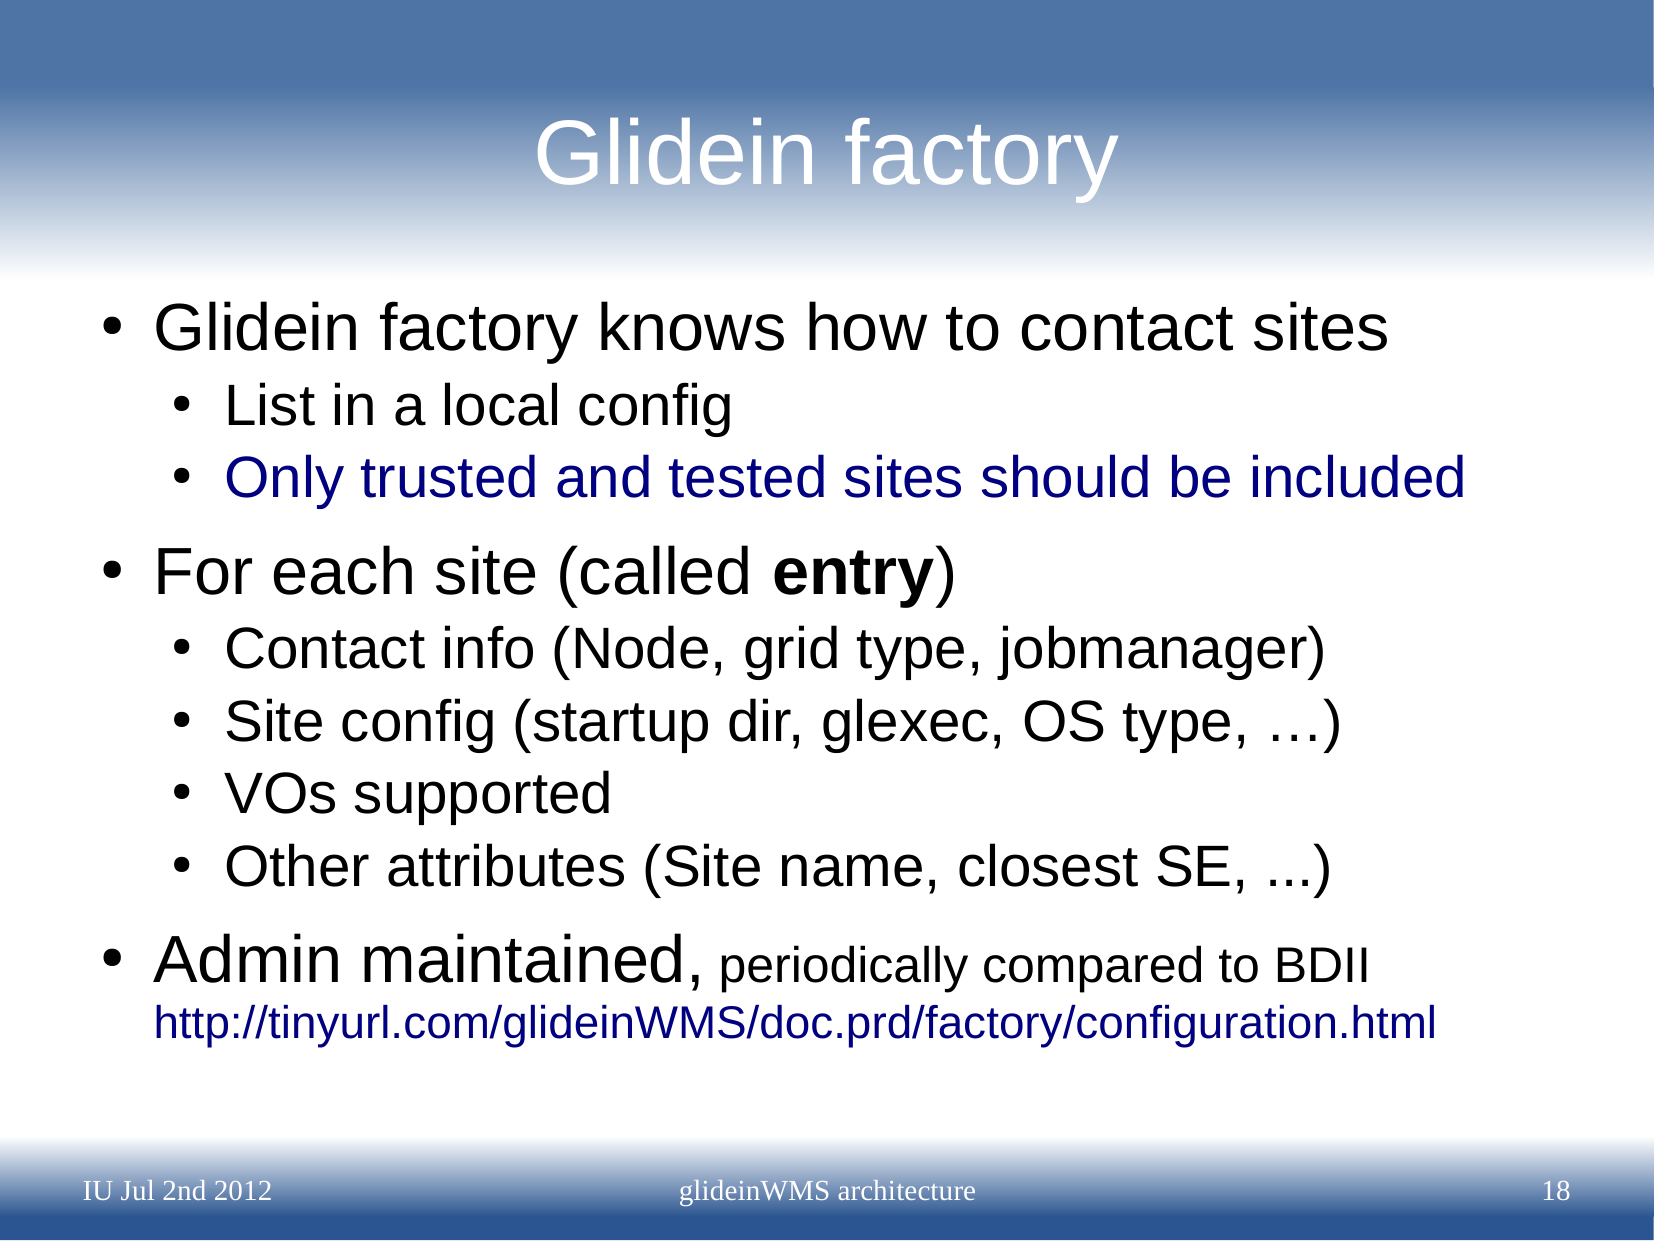

# Glidein factory
Glidein factory knows how to contact sites
List in a local config
Only trusted and tested sites should be included
For each site (called entry)
Contact info (Node, grid type, jobmanager)
Site config (startup dir, glexec, OS type, …)
VOs supported
Other attributes (Site name, closest SE, ...)
Admin maintained, periodically compared to BDII
http://tinyurl.com/glideinWMS/doc.prd/factory/configuration.html
IU Jul 2nd 2012
glideinWMS architecture
18